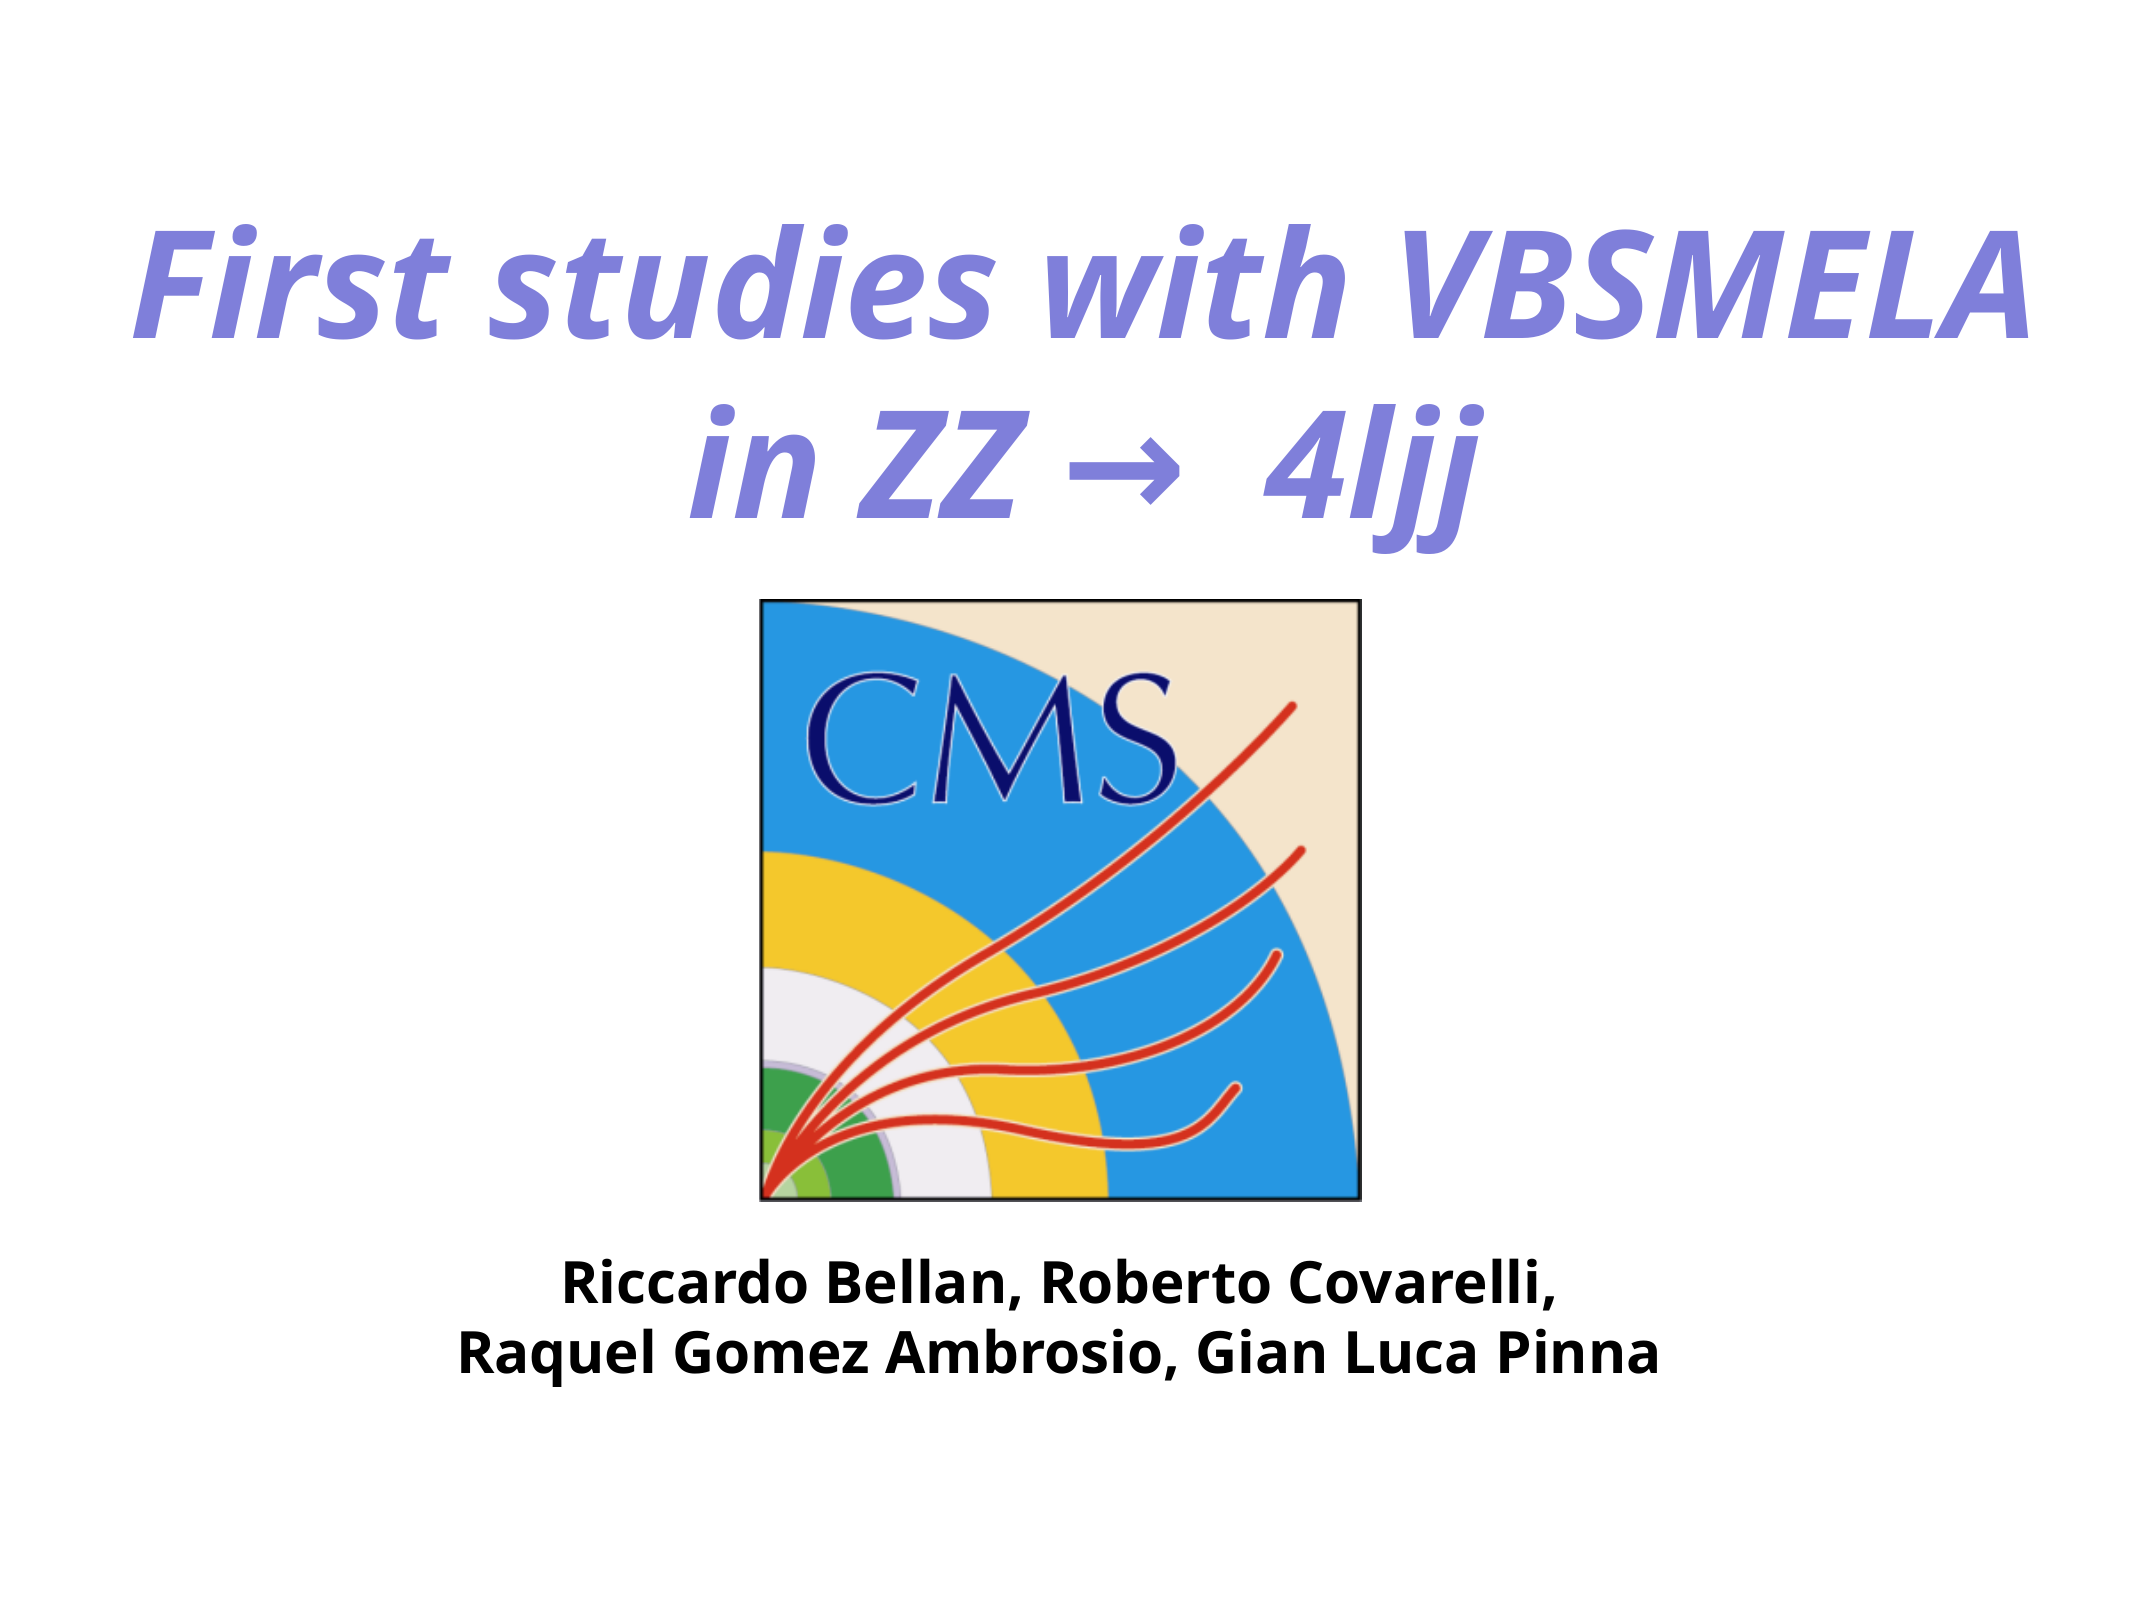

# First studies with VBSMELA in ZZ → 4ljj
Riccardo Bellan, Roberto Covarelli,
Raquel Gomez Ambrosio, Gian Luca Pinna